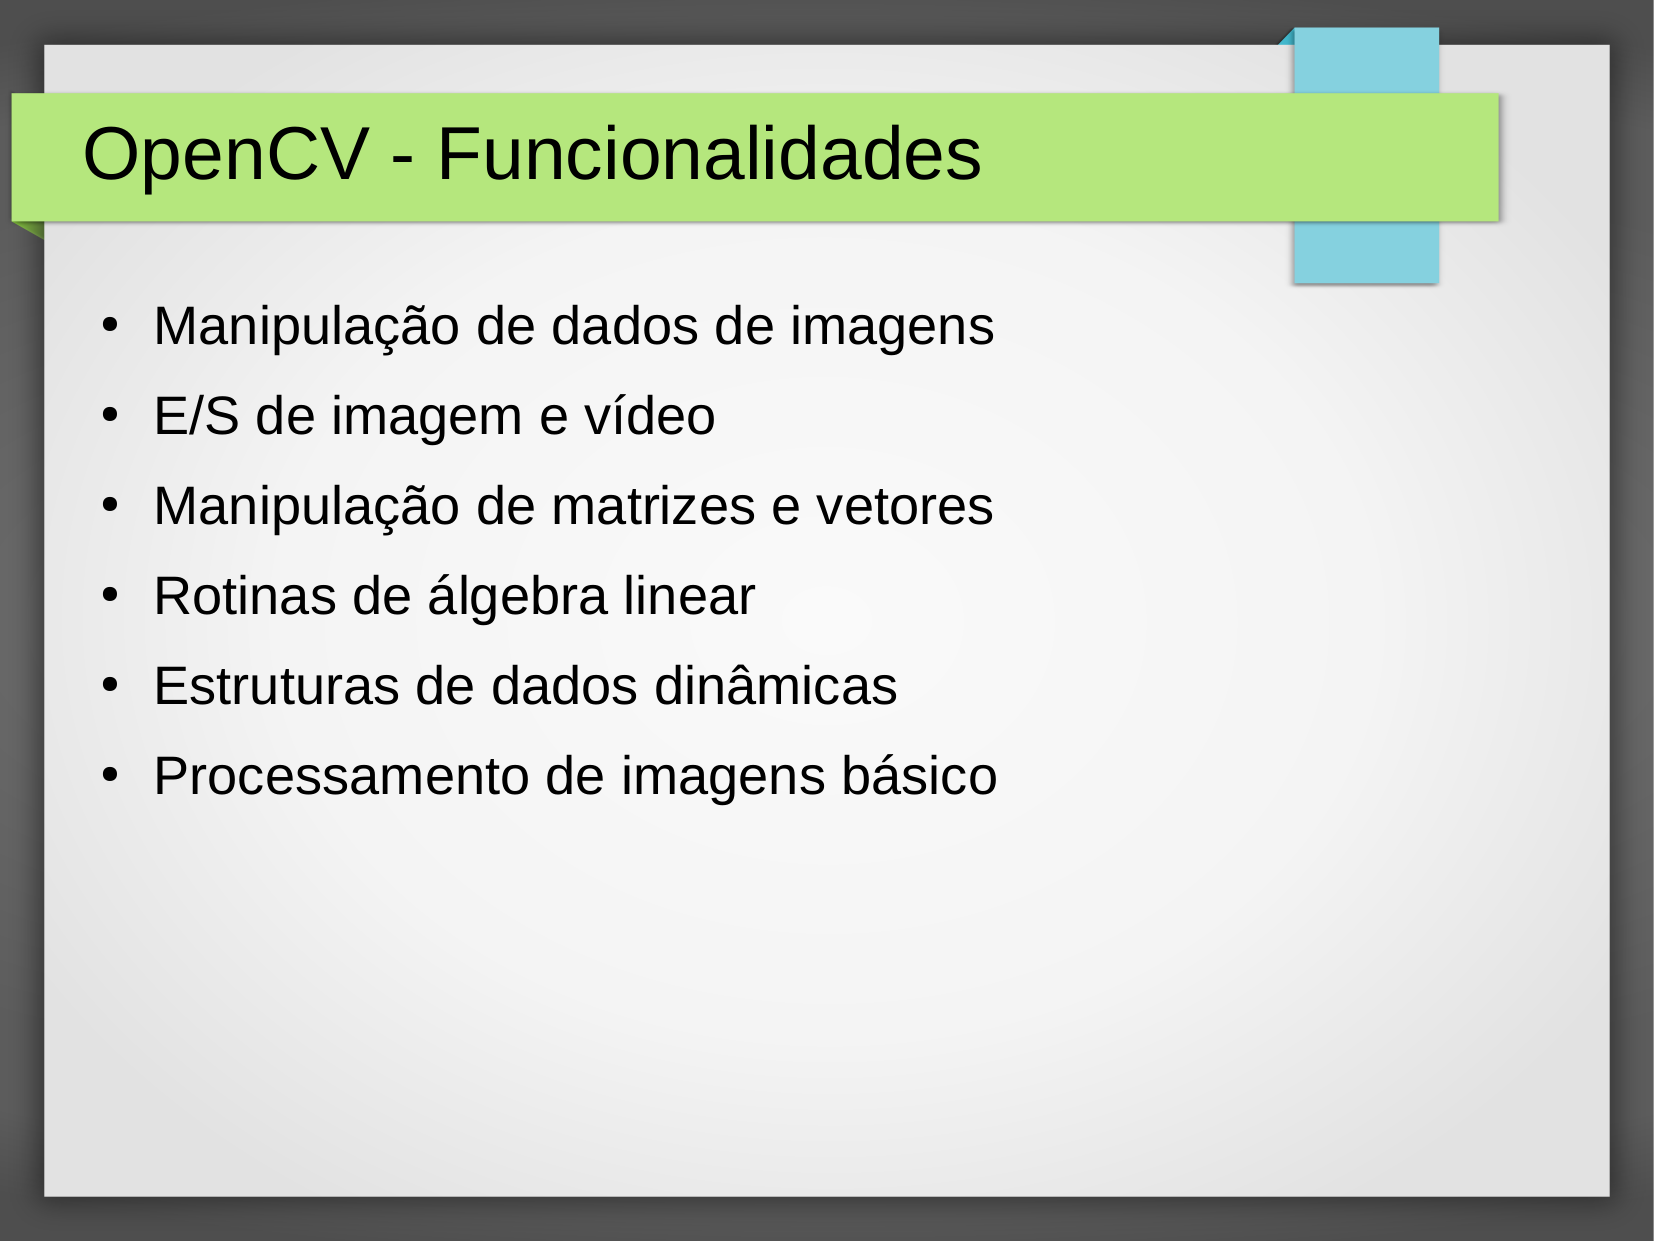

# OpenCV - Funcionalidades
Manipulação de dados de imagens
E/S de imagem e vídeo
Manipulação de matrizes e vetores
Rotinas de álgebra linear
Estruturas de dados dinâmicas
Processamento de imagens básico